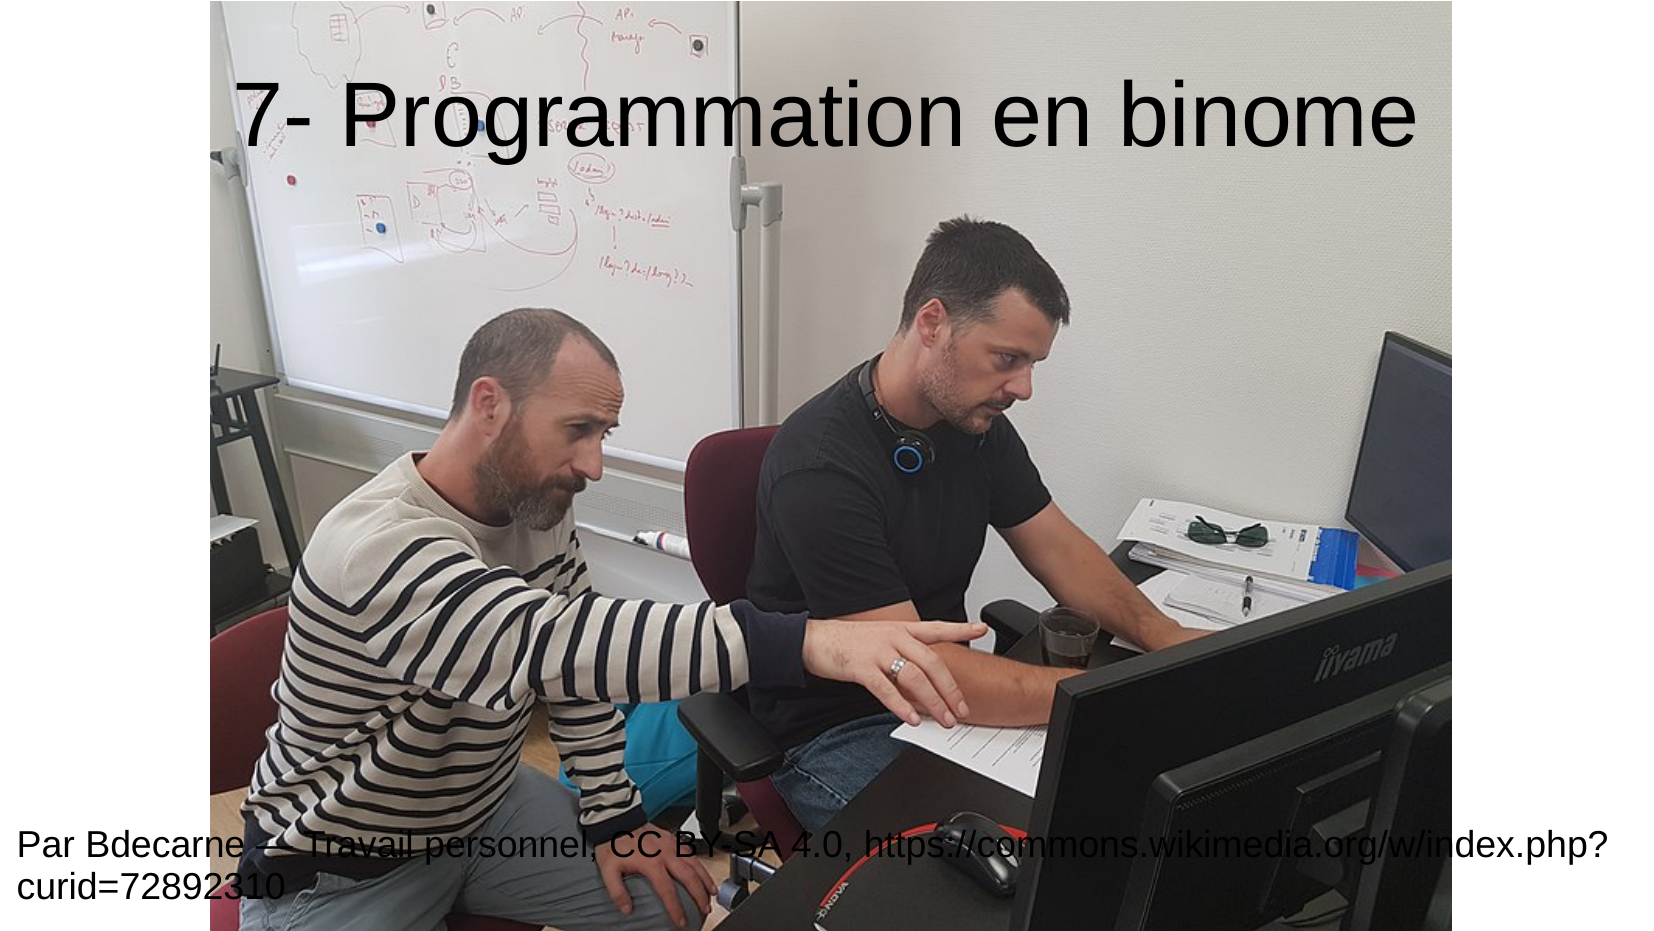

# 7- Programmation en binome
Par Bdecarne — Travail personnel, CC BY-SA 4.0, https://commons.wikimedia.org/w/index.php?curid=72892310